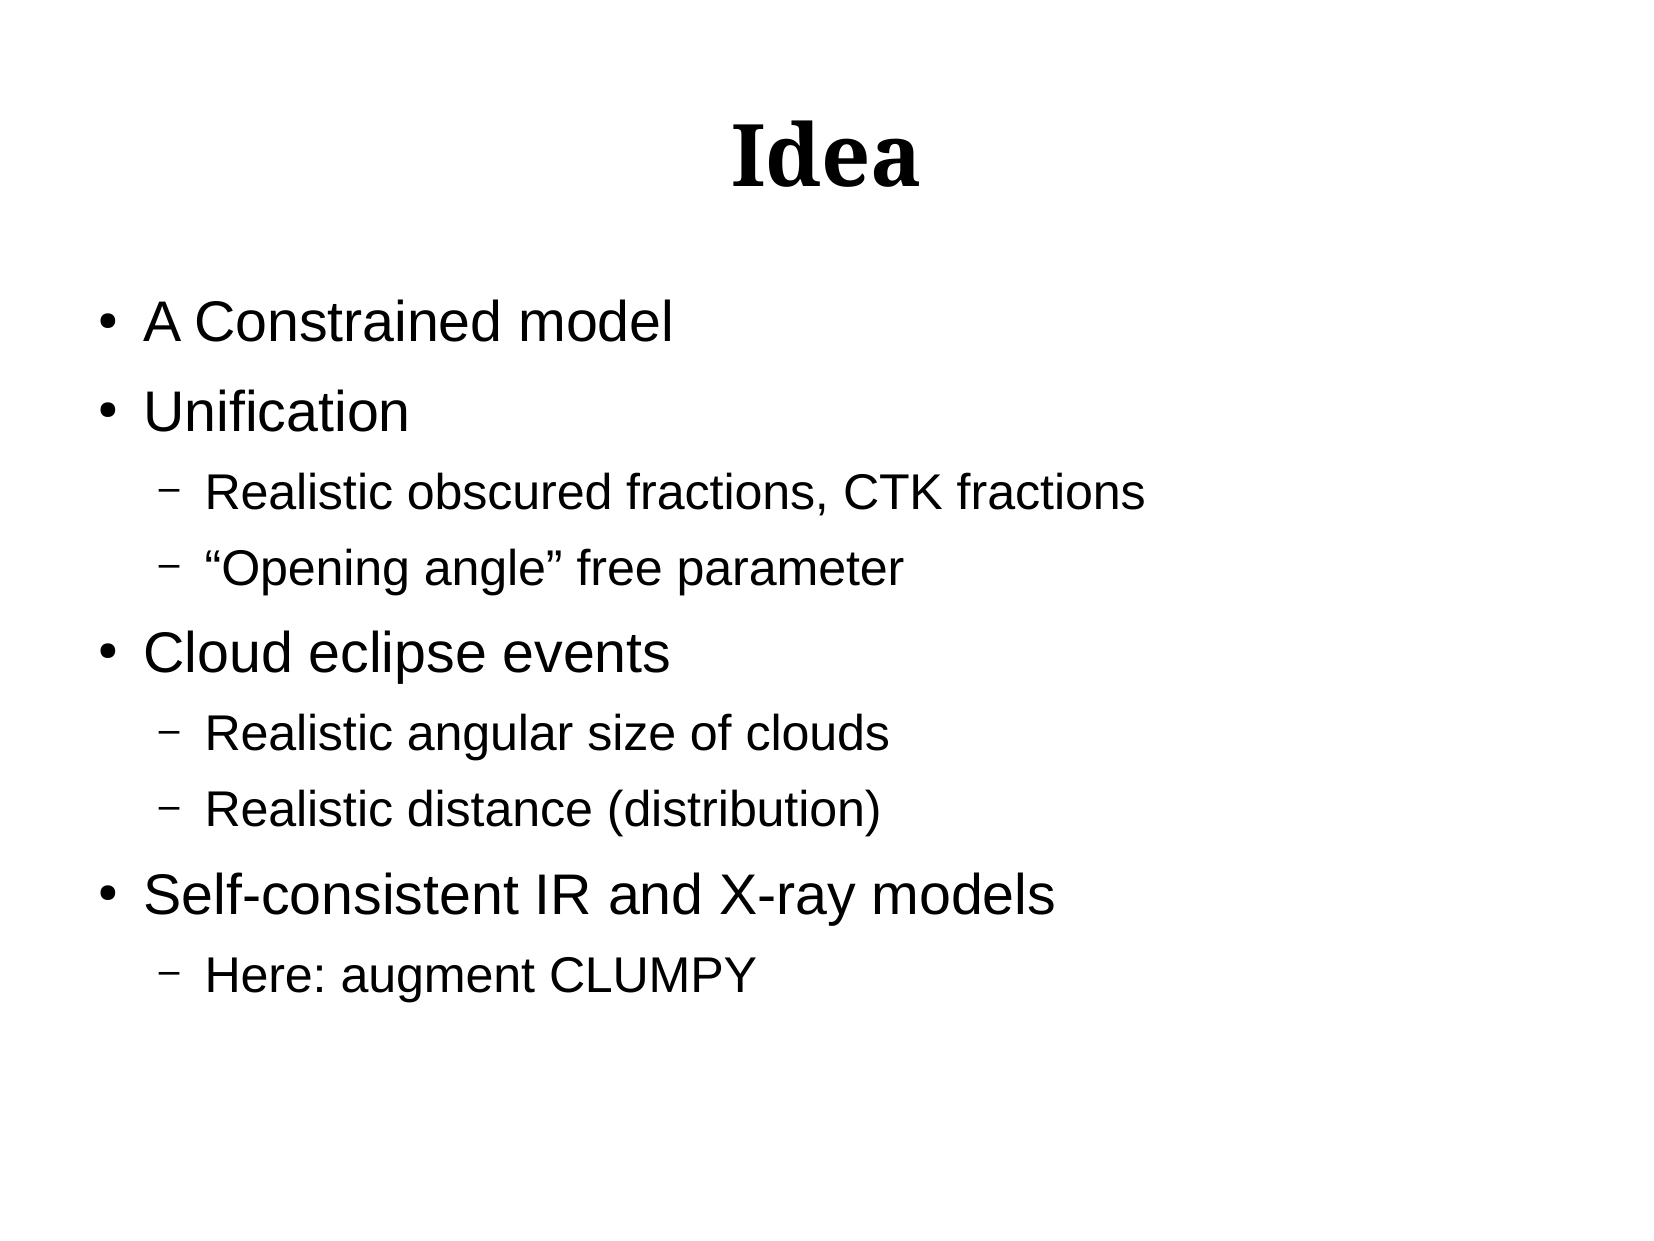

# Idea
A Constrained model
Unification
Realistic obscured fractions, CTK fractions
“Opening angle” free parameter
Cloud eclipse events
Realistic angular size of clouds
Realistic distance (distribution)
Self-consistent IR and X-ray models
Here: augment CLUMPY